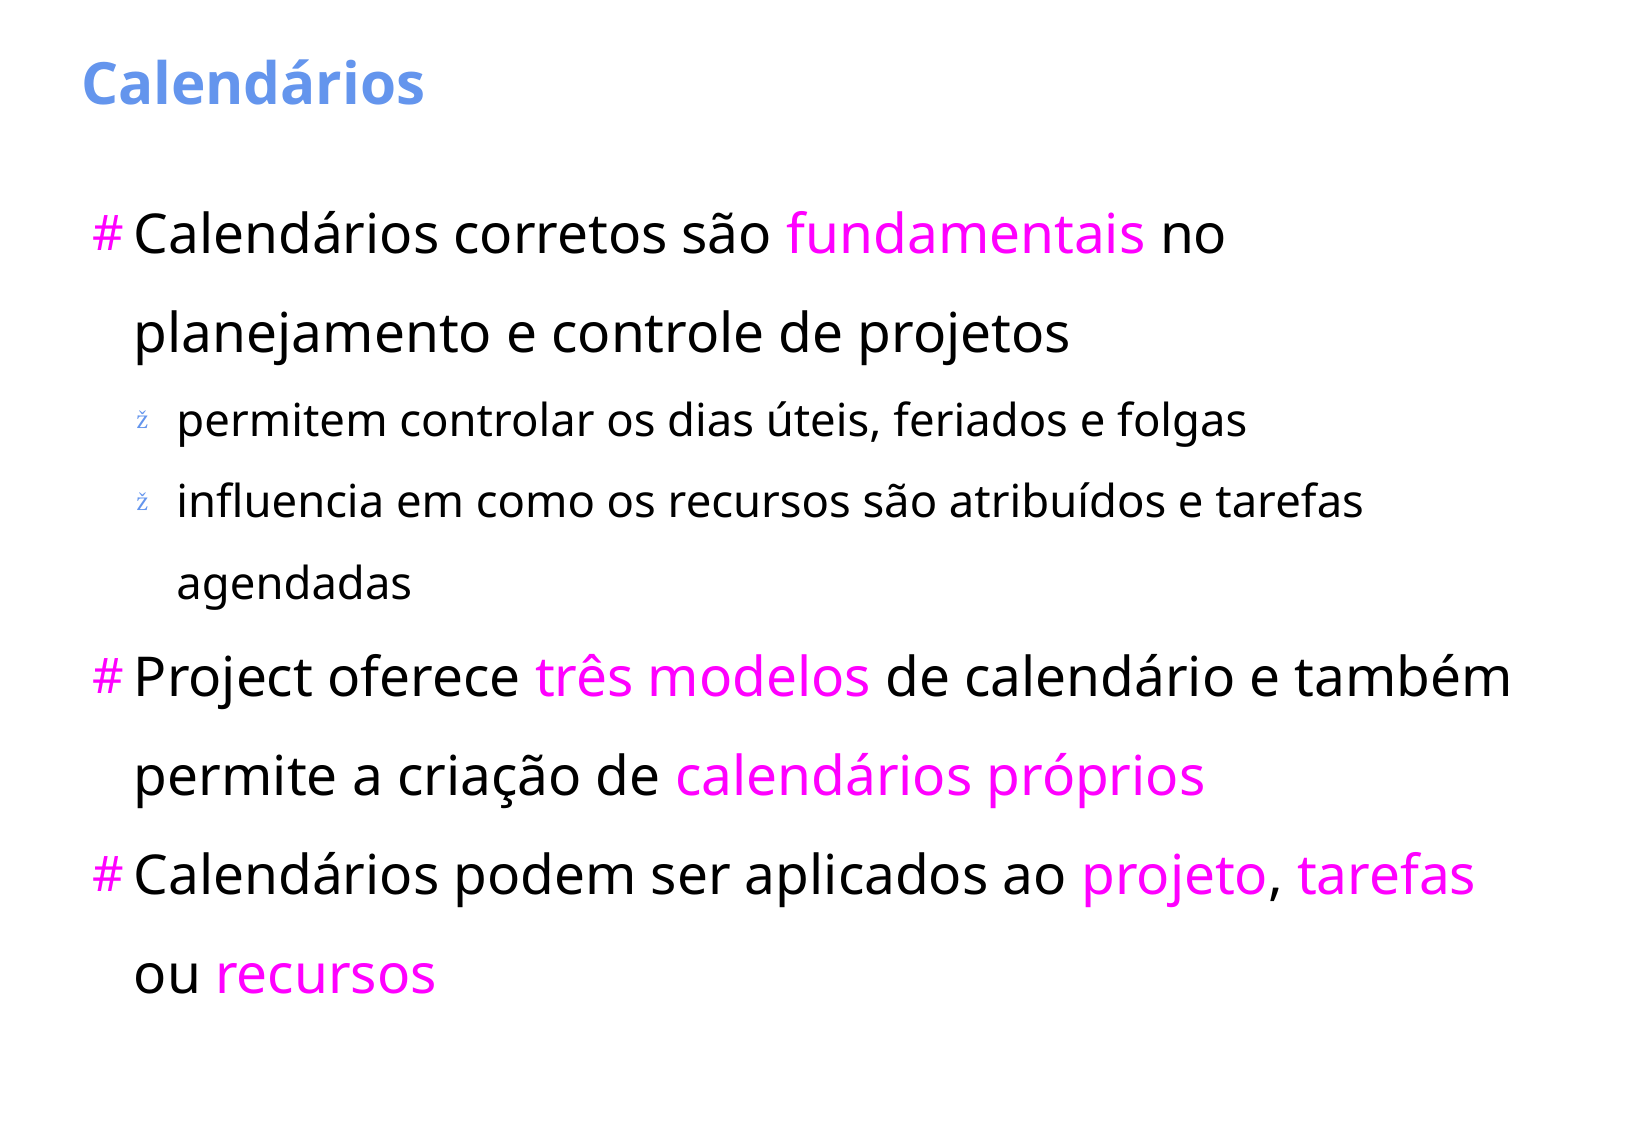

# Calendários
Calendários corretos são fundamentais no planejamento e controle de projetos
permitem controlar os dias úteis, feriados e folgas
influencia em como os recursos são atribuídos e tarefas agendadas
Project oferece três modelos de calendário e também permite a criação de calendários próprios
Calendários podem ser aplicados ao projeto, tarefas ou recursos